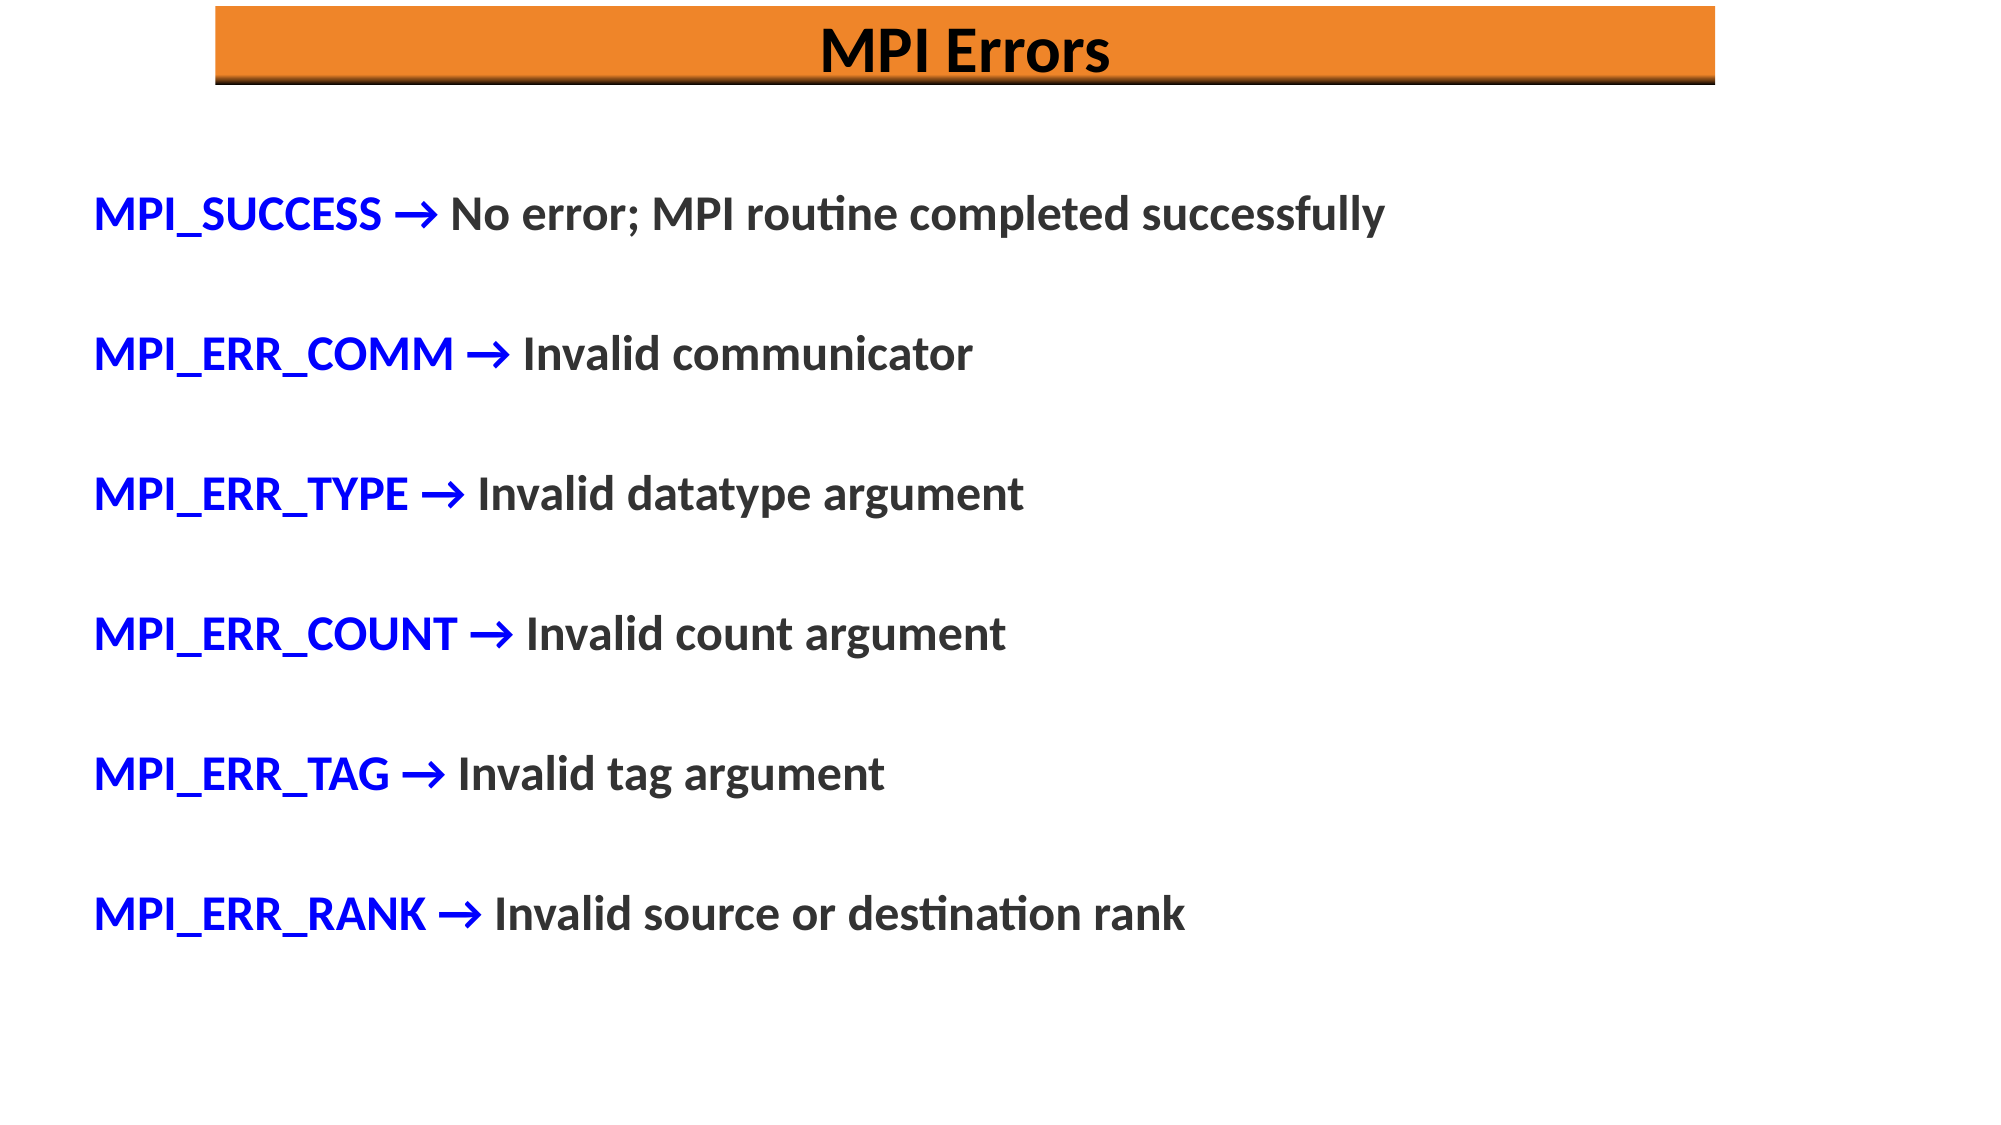

MPI Errors
# MPI_SUCCESS → No error; MPI routine completed successfully
MPI_ERR_COMM → Invalid communicator
MPI_ERR_TYPE → Invalid datatype argument
MPI_ERR_COUNT → Invalid count argument
MPI_ERR_TAG → Invalid tag argument
MPI_ERR_RANK → Invalid source or destination rank